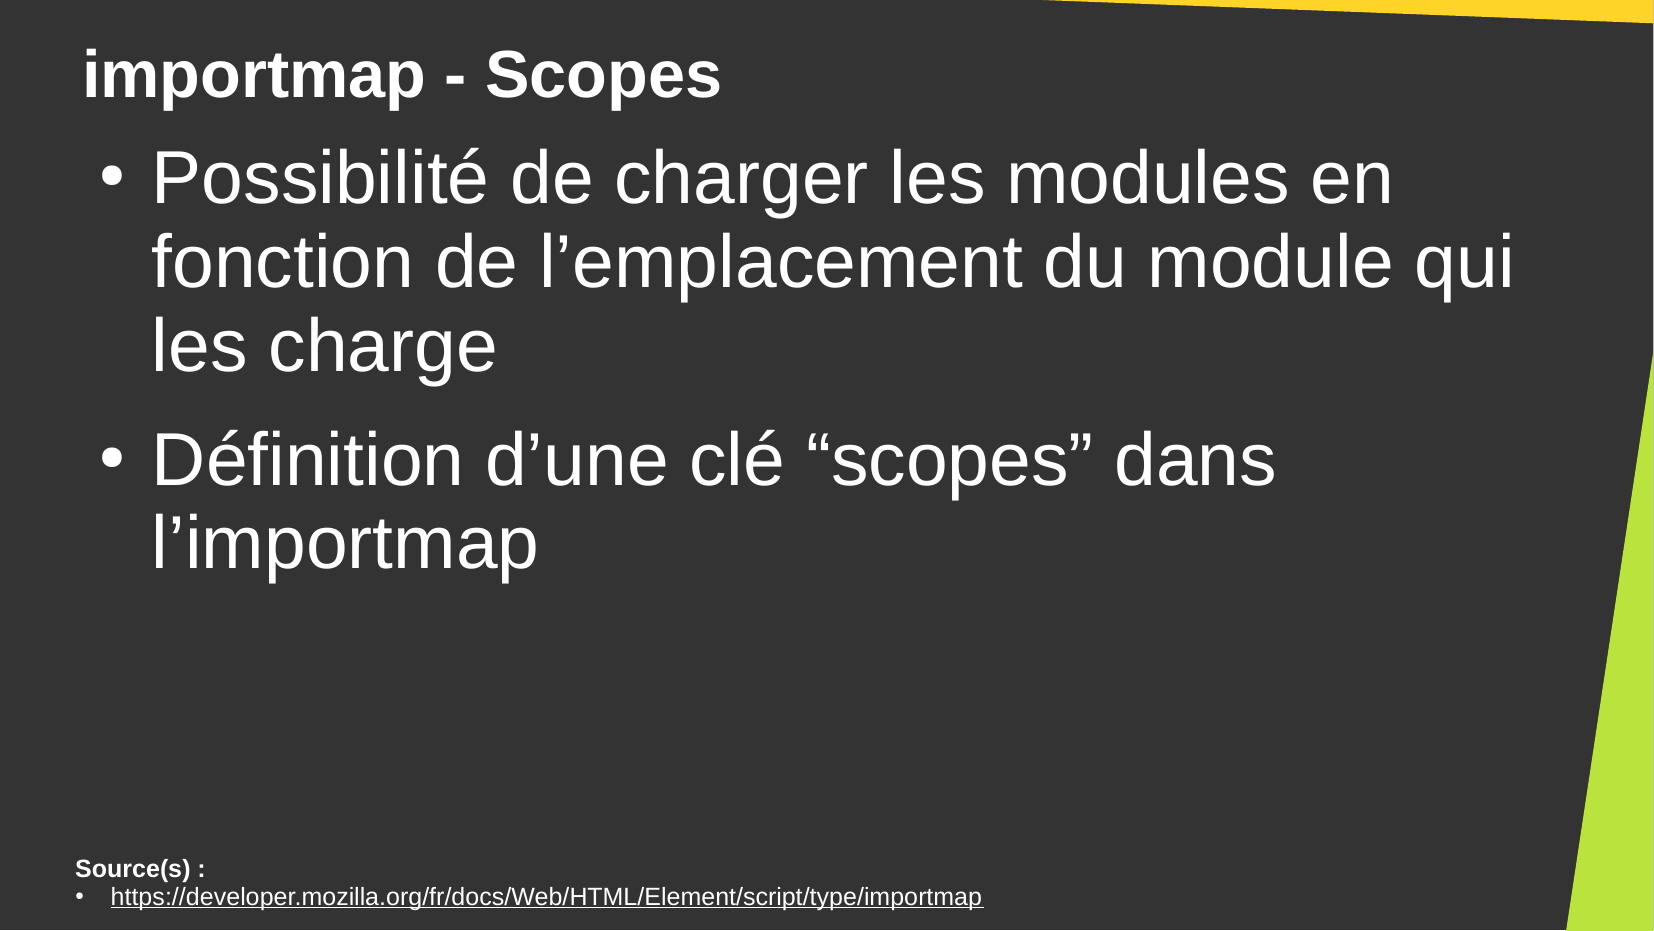

# importmap - Scopes
Possibilité de charger les modules en fonction de l’emplacement du module qui les charge
Définition d’une clé “scopes” dans l’importmap
Source(s) :
https://developer.mozilla.org/fr/docs/Web/HTML/Element/script/type/importmap